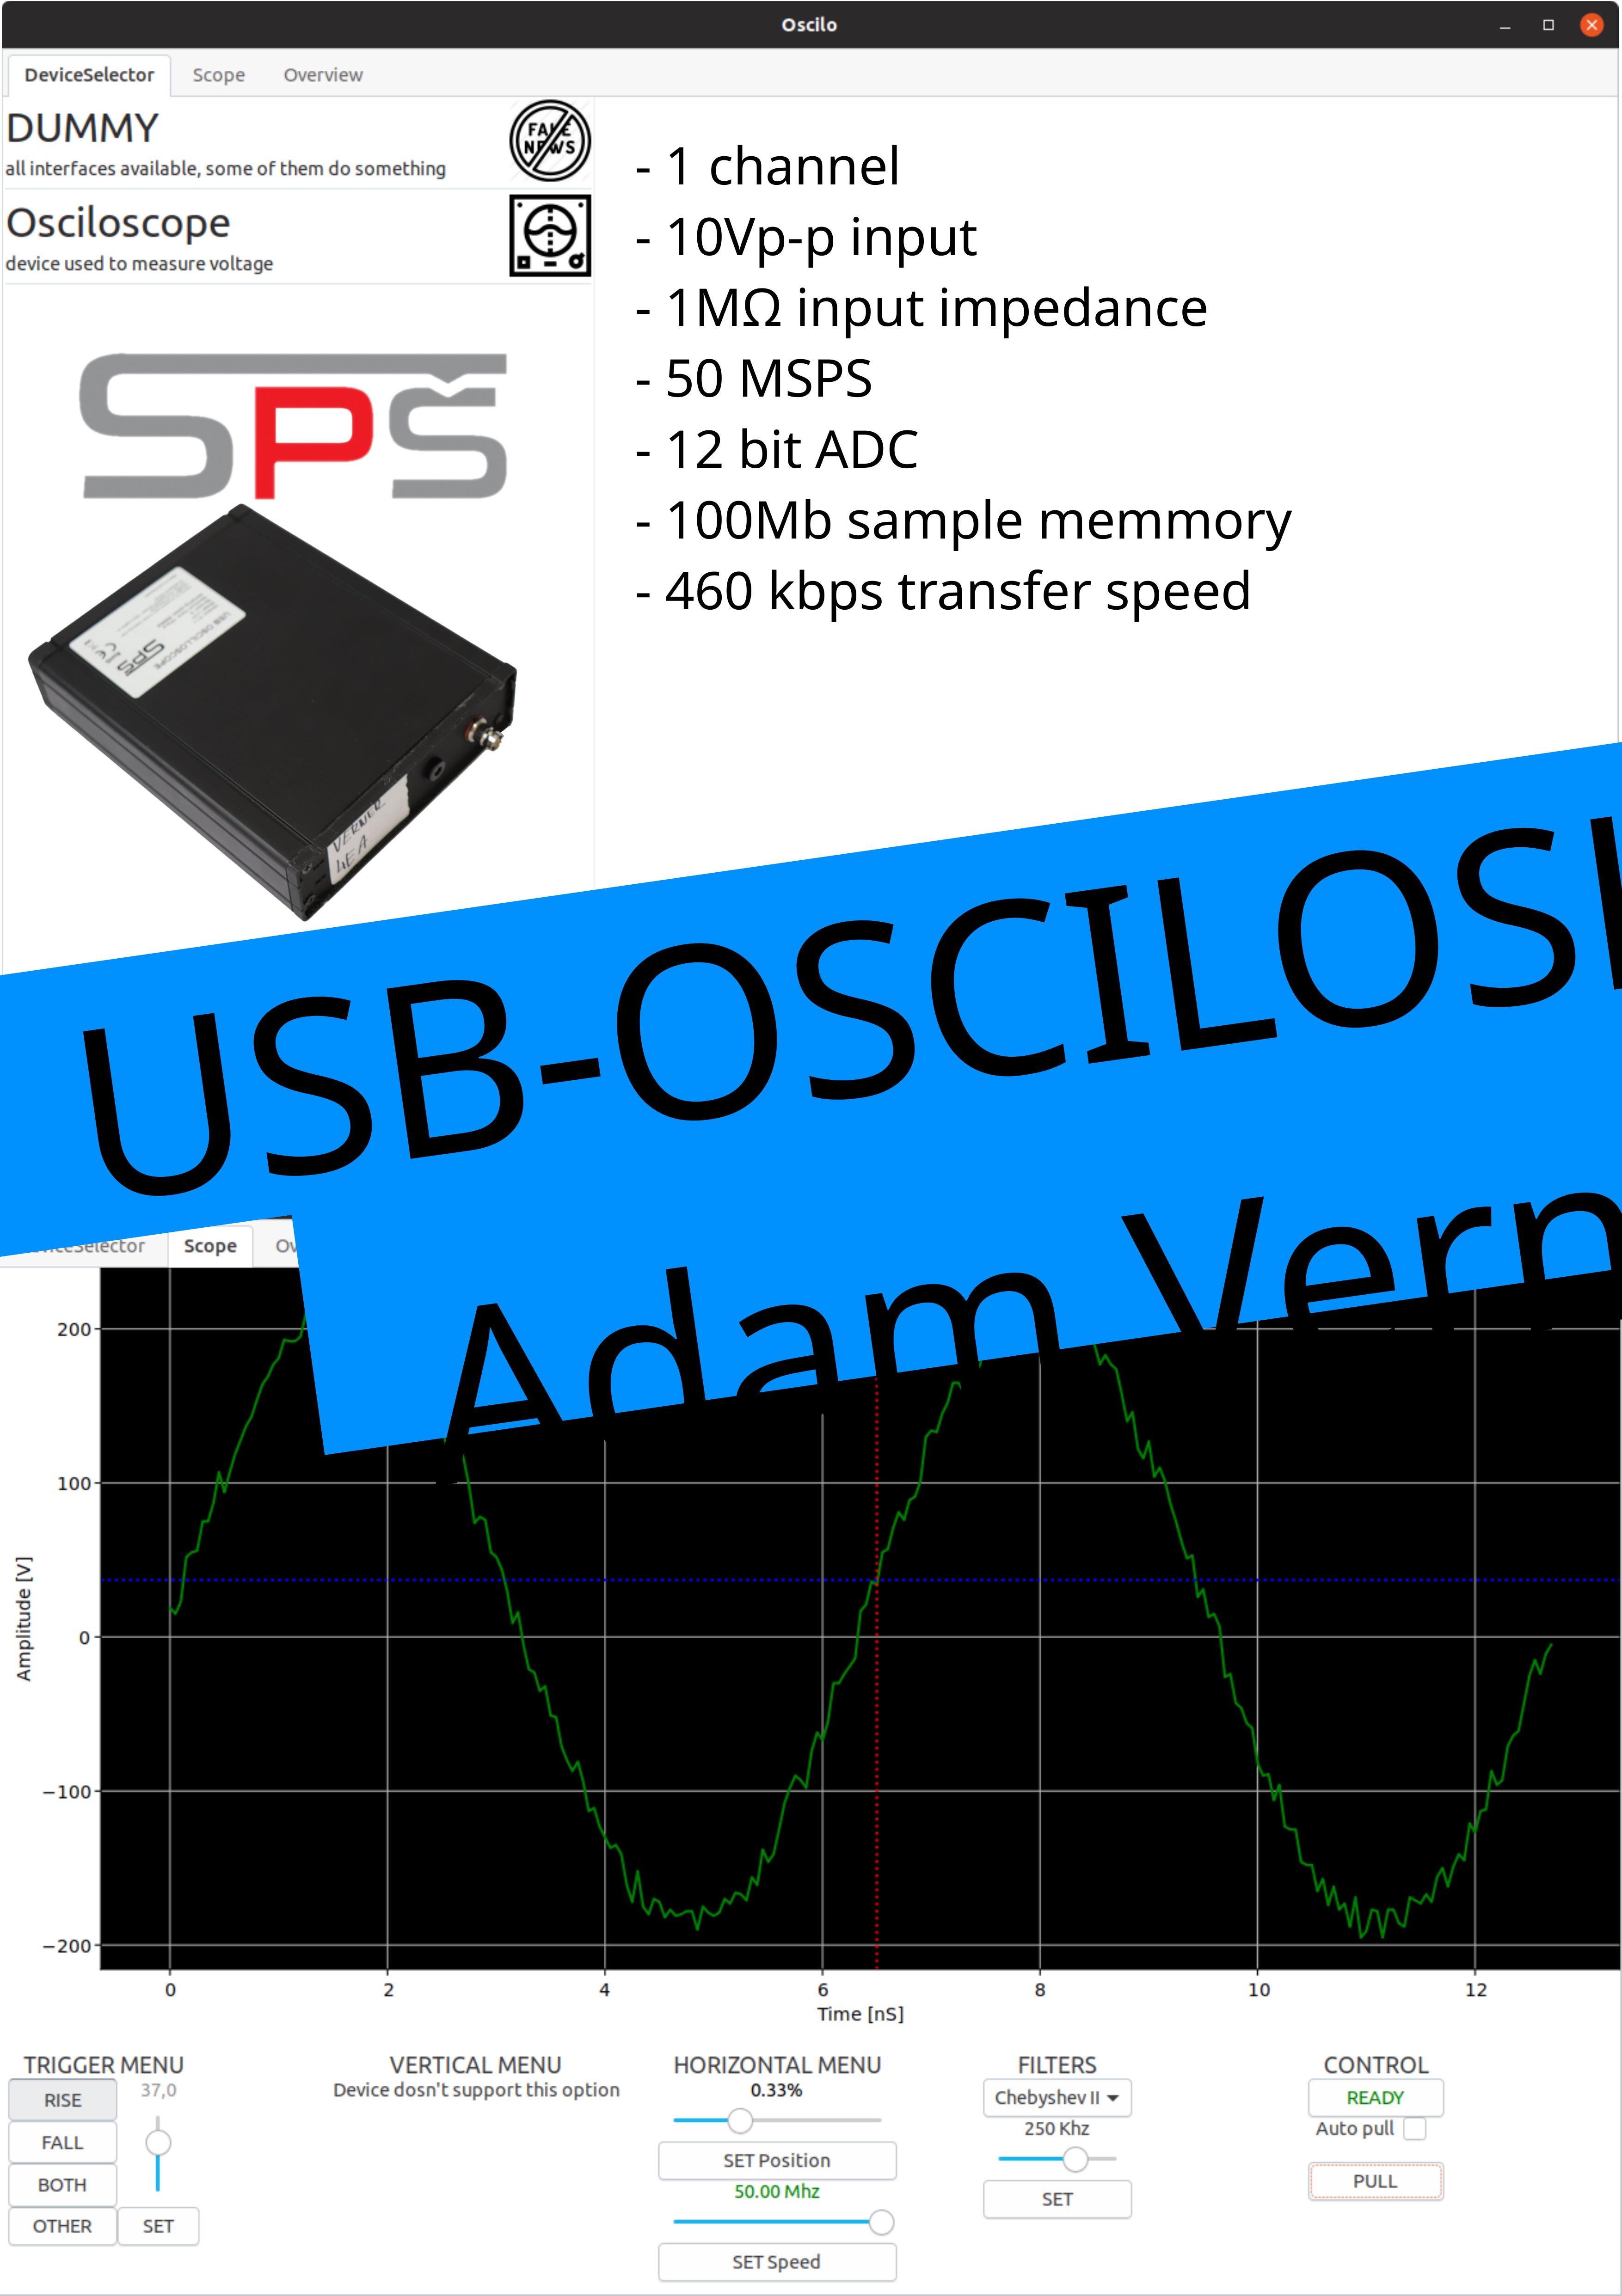

- 1 channel
- 10Vp-p input
- 1MΩ input impedance
- 50 MSPS
- 12 bit ADC
- 100Mb sample memmory
- 460 kbps transfer speed
USB-OSCILOSKOP
 Adam Verner